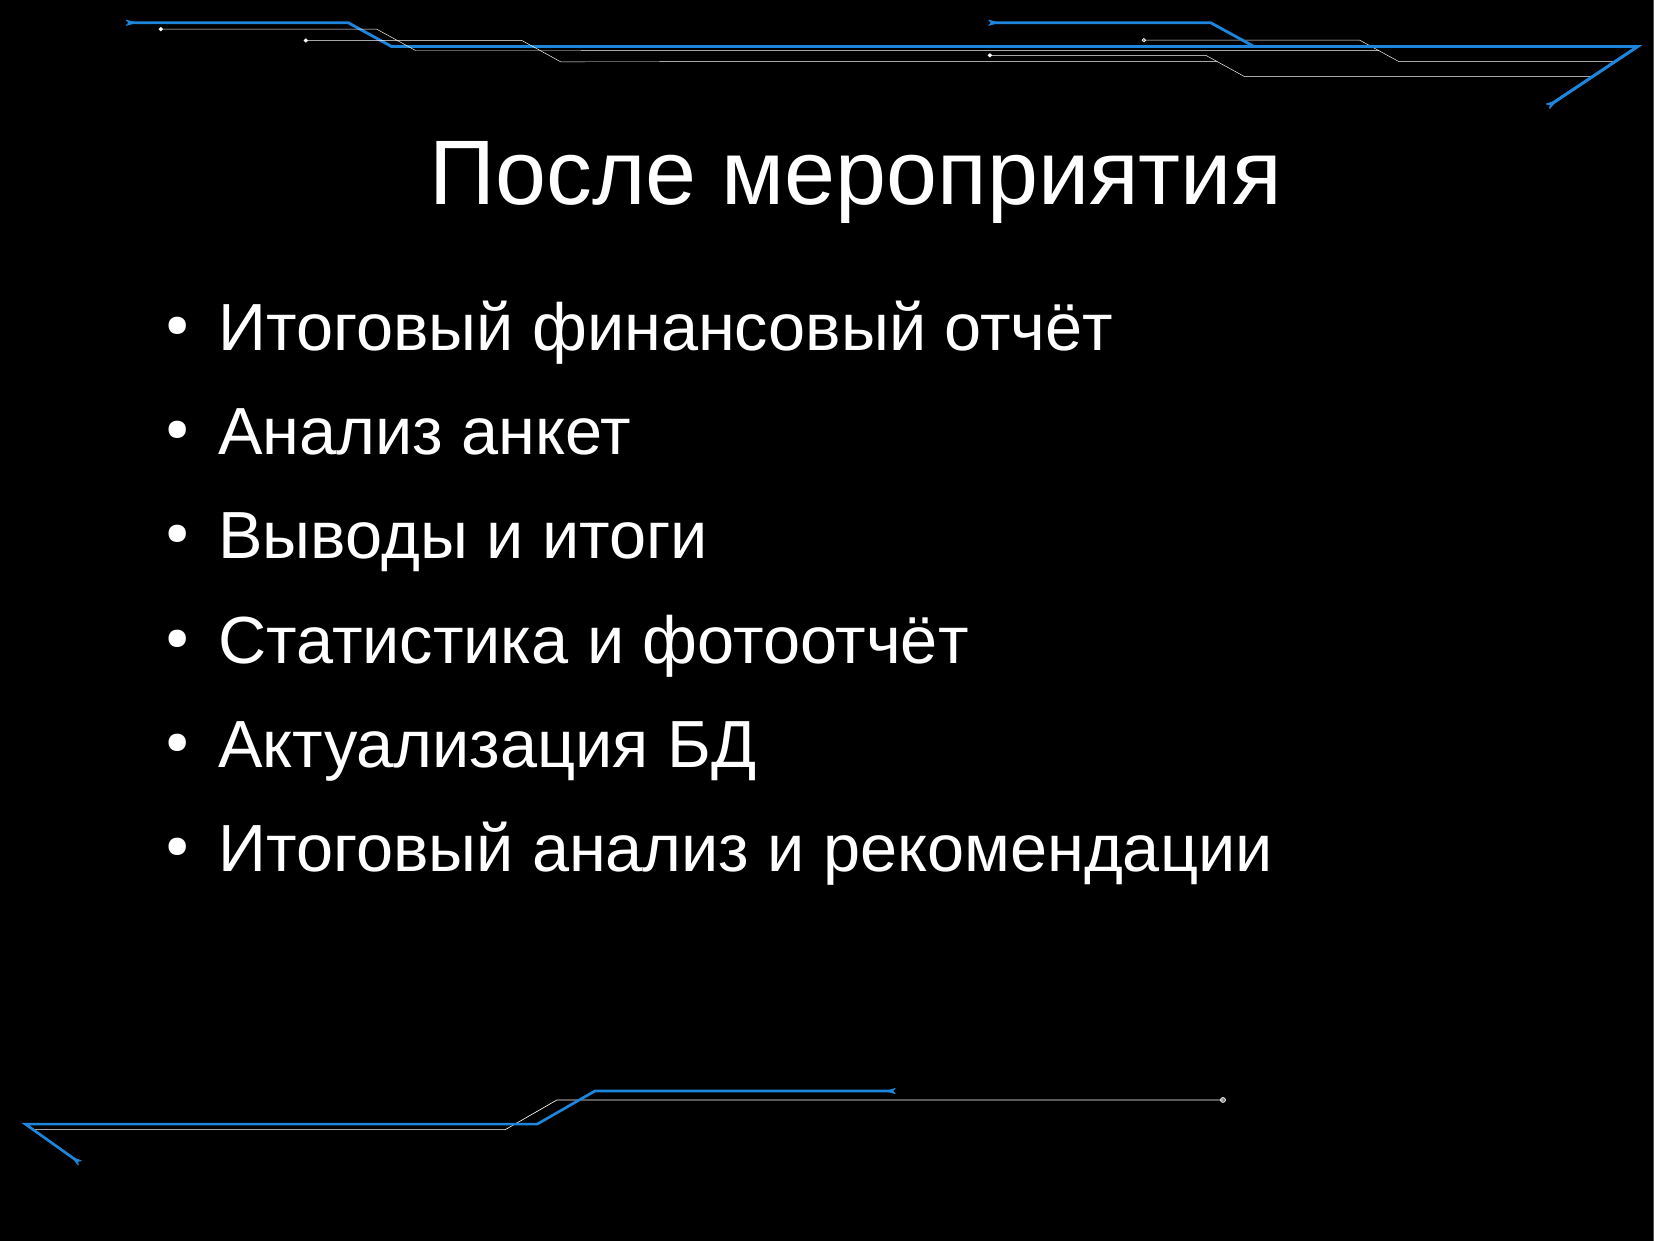

# После мероприятия
Итоговый финансовый отчёт
Анализ анкет
Выводы и итоги
Статистика и фотоотчёт
Актуализация БД
Итоговый анализ и рекомендации